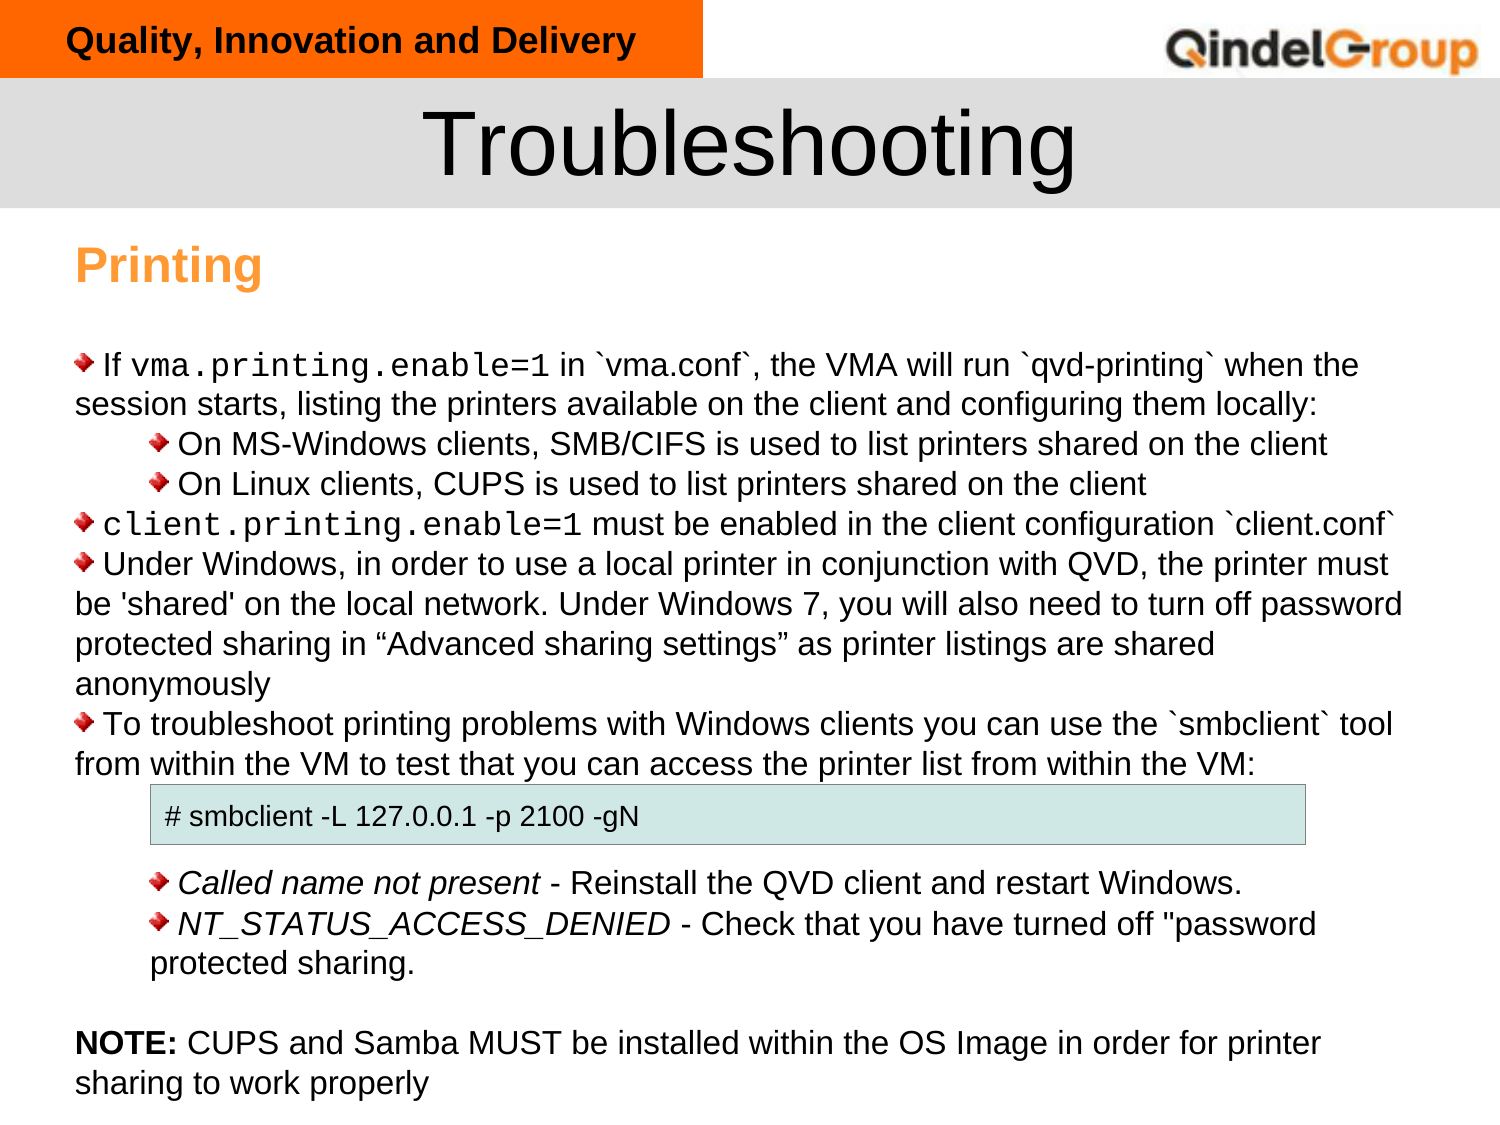

# Troubleshooting
Printing
 If vma.printing.enable=1 in `vma.conf`, the VMA will run `qvd-printing` when the session starts, listing the printers available on the client and configuring them locally:
 On MS-Windows clients, SMB/CIFS is used to list printers shared on the client
 On Linux clients, CUPS is used to list printers shared on the client
 client.printing.enable=1 must be enabled in the client configuration `client.conf`
 Under Windows, in order to use a local printer in conjunction with QVD, the printer must be 'shared' on the local network. Under Windows 7, you will also need to turn off password protected sharing in “Advanced sharing settings” as printer listings are shared anonymously
 To troubleshoot printing problems with Windows clients you can use the `smbclient` tool from within the VM to test that you can access the printer list from within the VM:
 Called name not present - Reinstall the QVD client and restart Windows.
 NT_STATUS_ACCESS_DENIED - Check that you have turned off "password protected sharing.
NOTE: CUPS and Samba MUST be installed within the OS Image in order for printer sharing to work properly
# smbclient -L 127.0.0.1 -p 2100 -gN